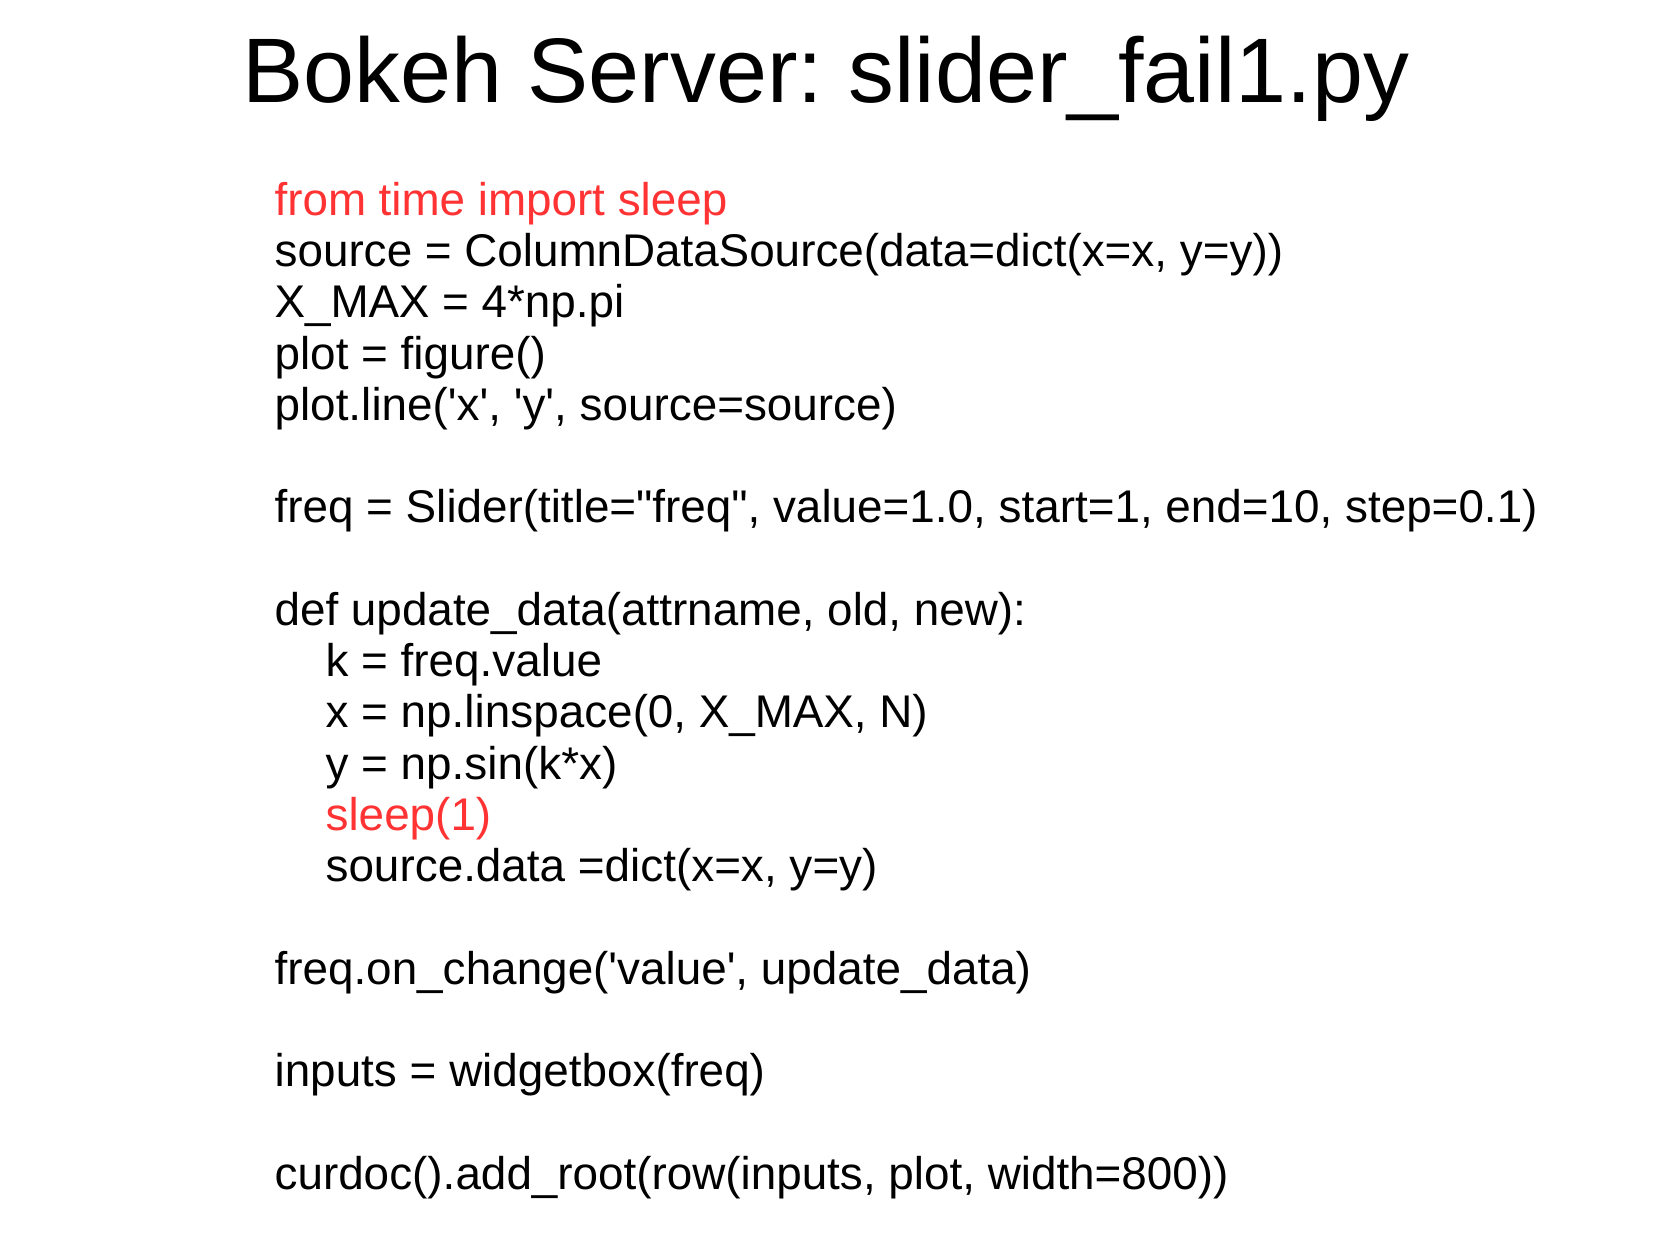

# Bokeh Server: slider_fail1.py
from time import sleep
source = ColumnDataSource(data=dict(x=x, y=y))
X_MAX = 4*np.pi
plot = figure()
plot.line('x', 'y', source=source)
freq = Slider(title="freq", value=1.0, start=1, end=10, step=0.1)
def update_data(attrname, old, new):
 k = freq.value
 x = np.linspace(0, X_MAX, N)
 y = np.sin(k*x)
 sleep(1)
 source.data =dict(x=x, y=y)
freq.on_change('value', update_data)
inputs = widgetbox(freq)
curdoc().add_root(row(inputs, plot, width=800))